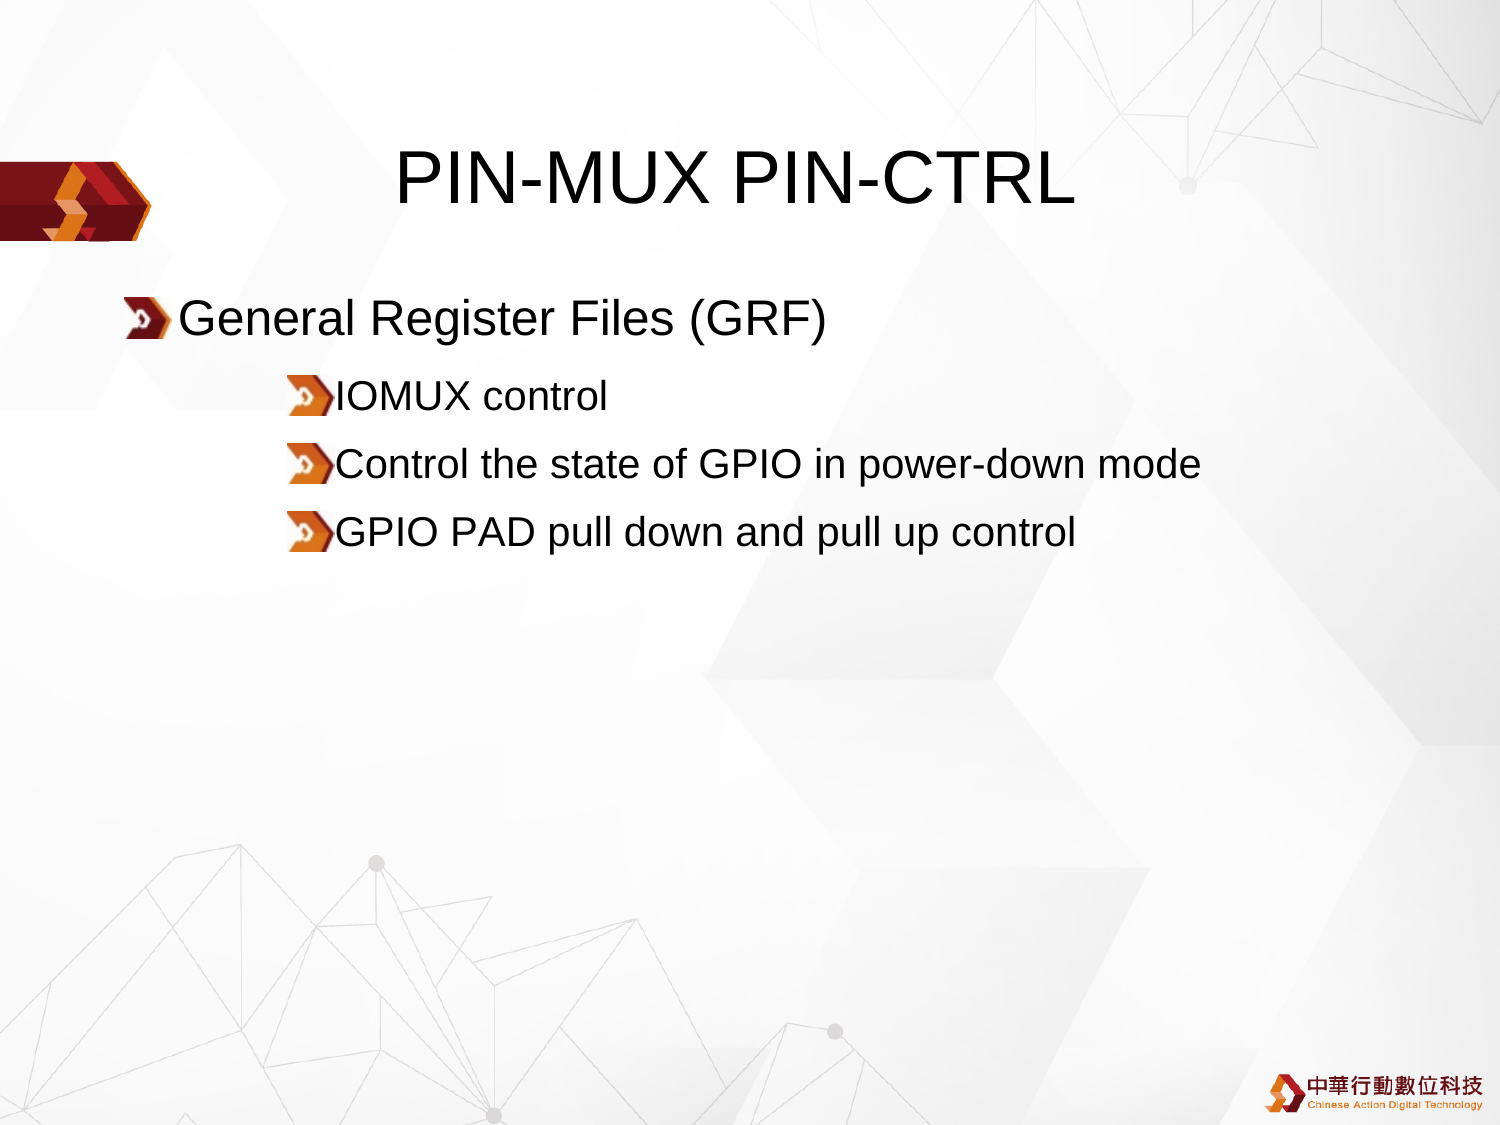

# PIN-MUX PIN-CTRL
General Register Files (GRF)
IOMUX control
Control the state of GPIO in power-down mode
GPIO PAD pull down and pull up control